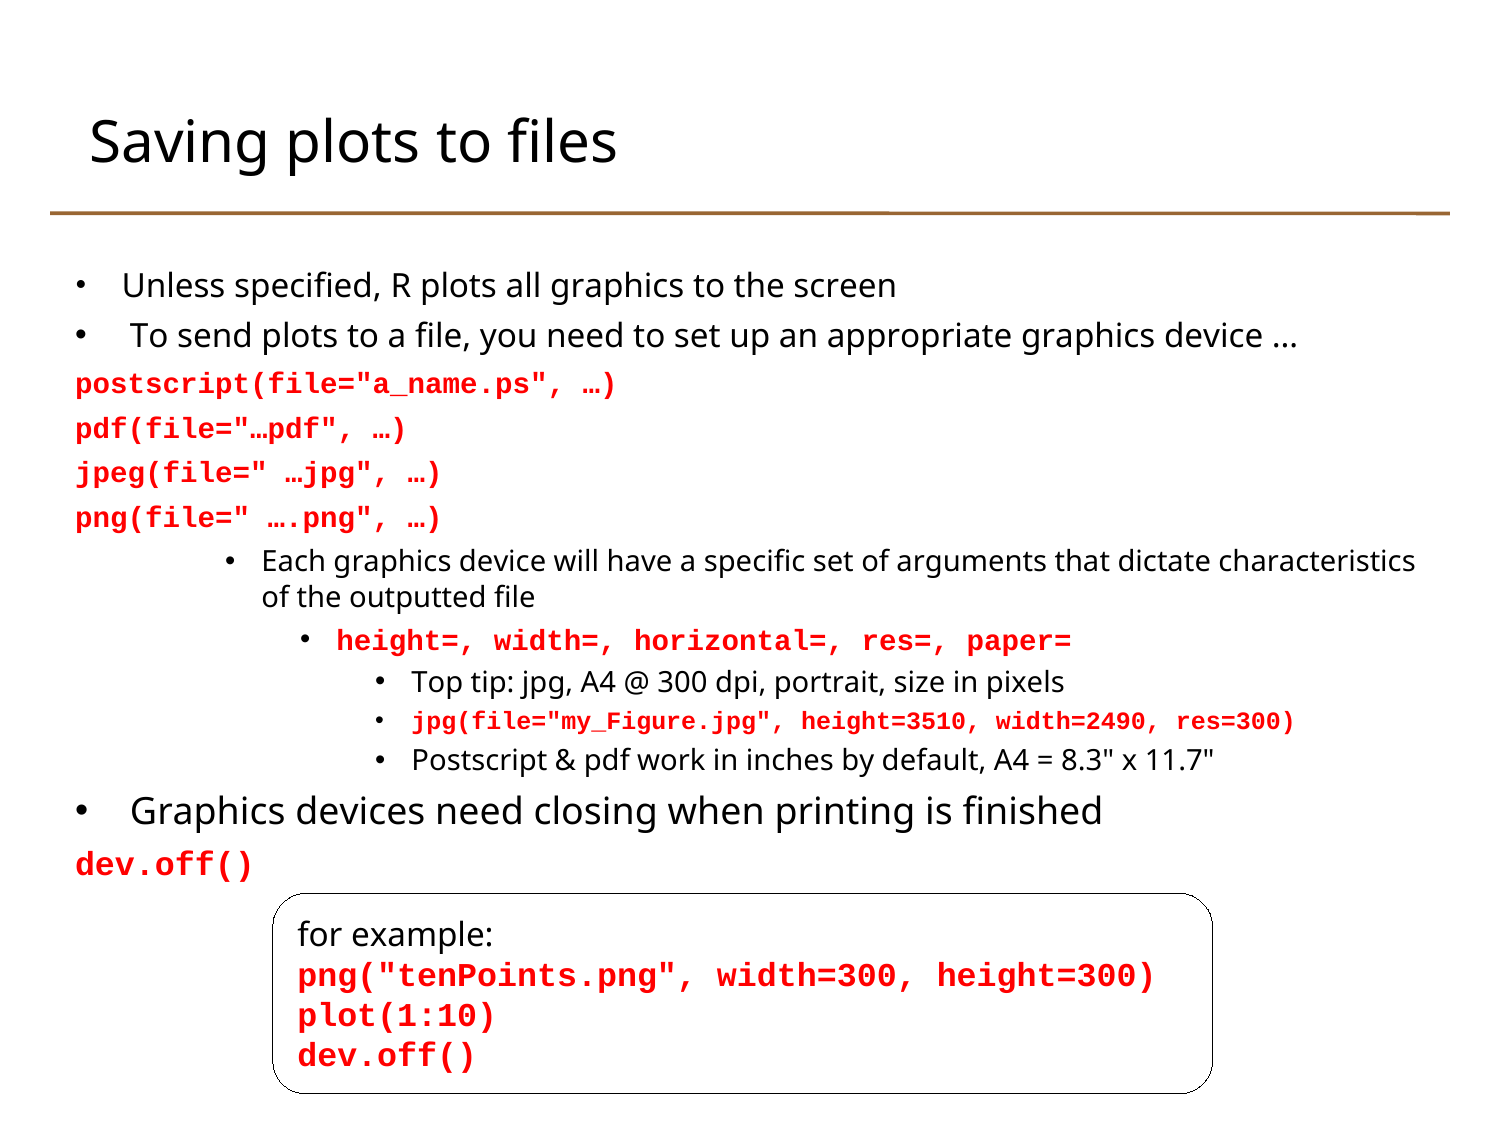

Saving plots to files
 Unless specified, R plots all graphics to the screen
To send plots to a file, you need to set up an appropriate graphics device …
postscript(file="a_name.ps", …)‏
pdf(file="…pdf", …)‏
jpeg(file=" …jpg", …)‏
png(file=" ….png", …)‏
Each graphics device will have a specific set of arguments that dictate characteristics of the outputted file
height=, width=, horizontal=, res=, paper=
Top tip: jpg, A4 @ 300 dpi, portrait, size in pixels
jpg(file="my_Figure.jpg", height=3510, width=2490, res=300)
Postscript & pdf work in inches by default, A4 = 8.3" x 11.7"
Graphics devices need closing when printing is finished
dev.off()‏
for example:
png("tenPoints.png", width=300, height=300)
plot(1:10)
dev.off()